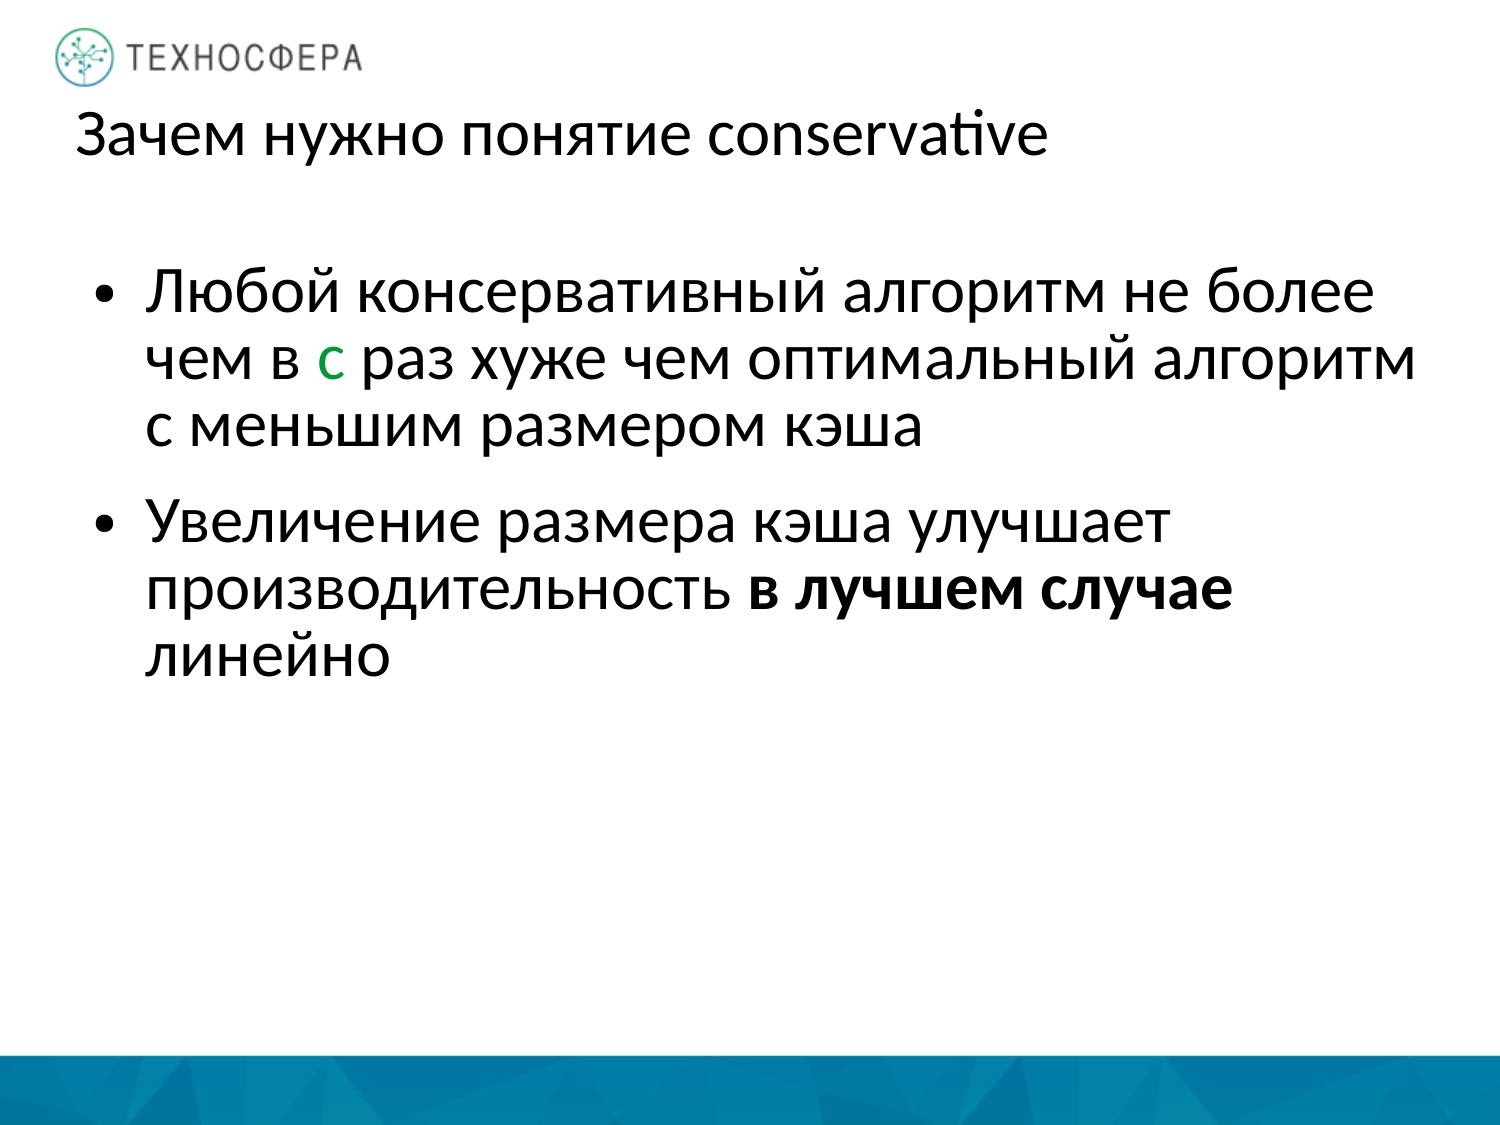

# Зачем нужно понятие conservative
Любой консервативный алгоритм не более чем в c раз хуже чем оптимальный алгоритм с меньшим размером кэша
Увеличение размера кэша улучшает производительность в лучшем случае линейно